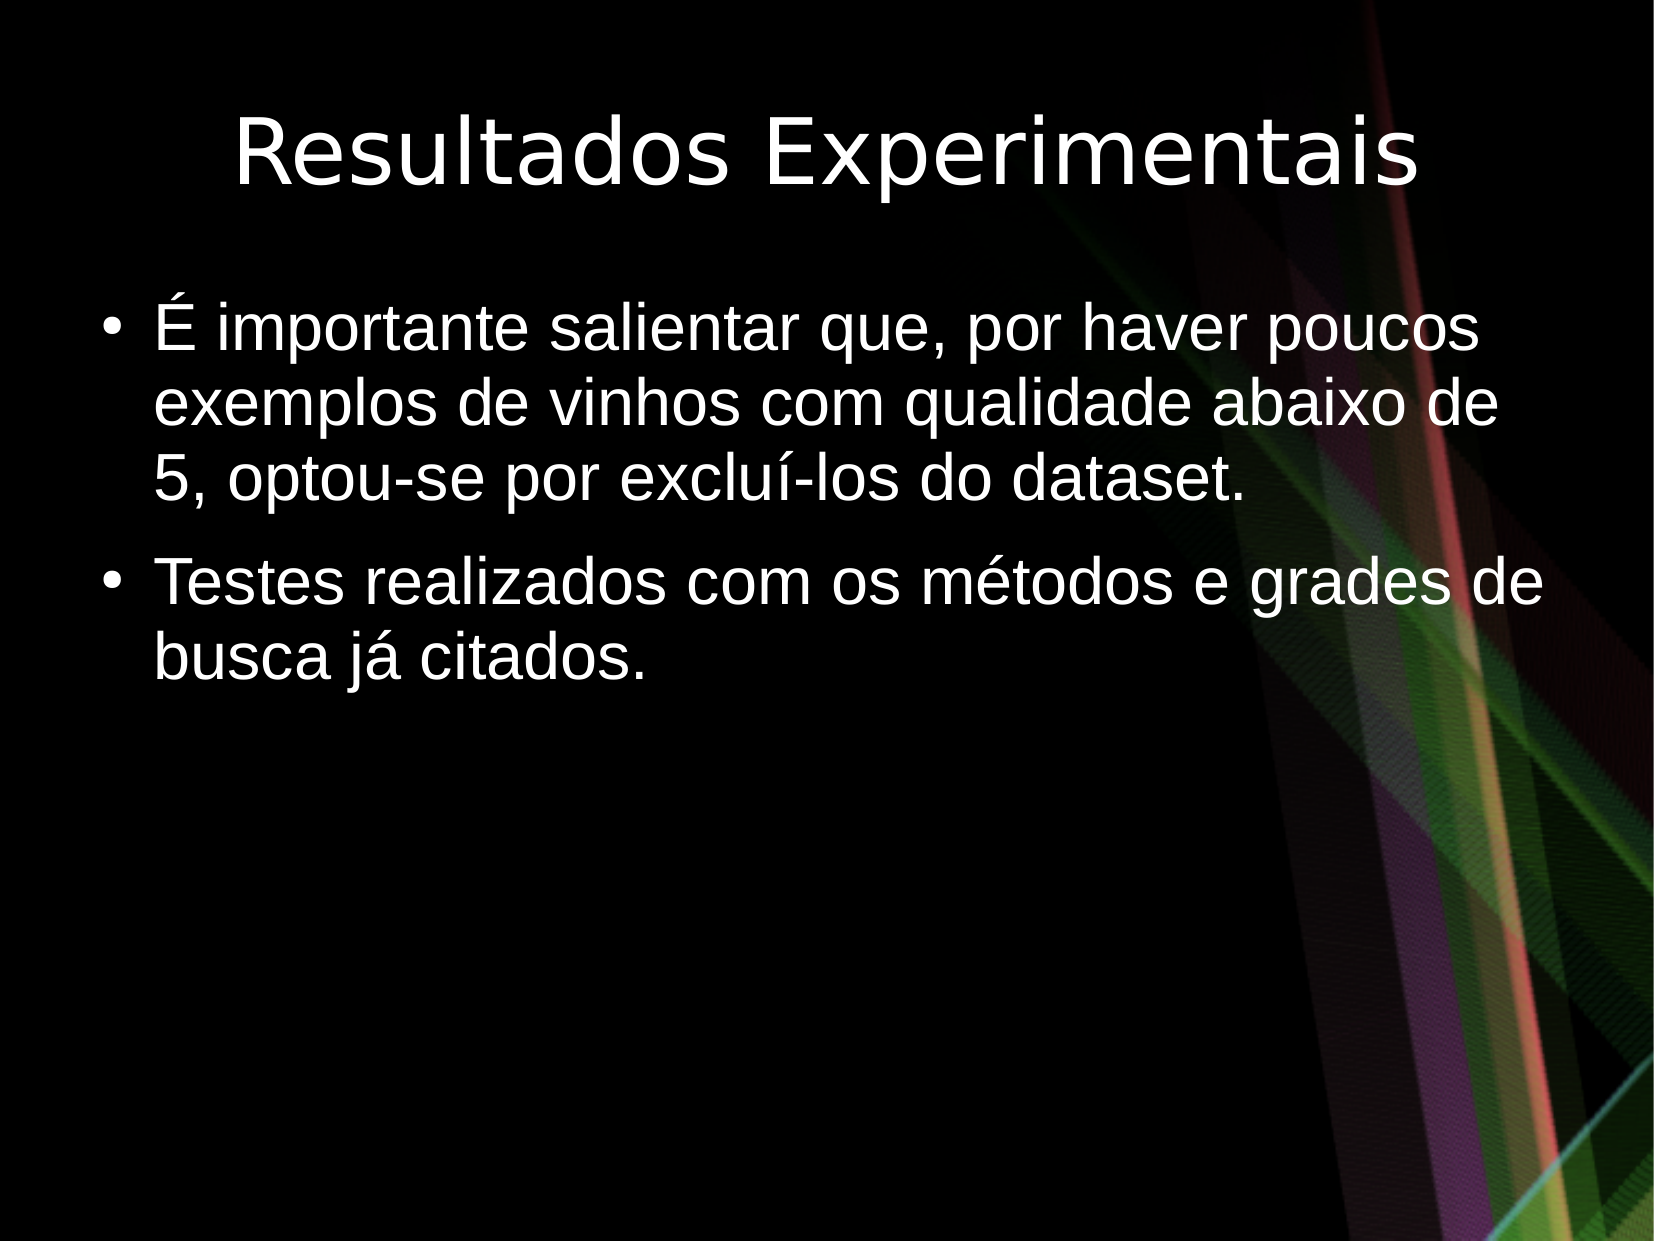

# Resultados Experimentais
É importante salientar que, por haver poucos exemplos de vinhos com qualidade abaixo de 5, optou-se por excluí-los do dataset.
Testes realizados com os métodos e grades de busca já citados.